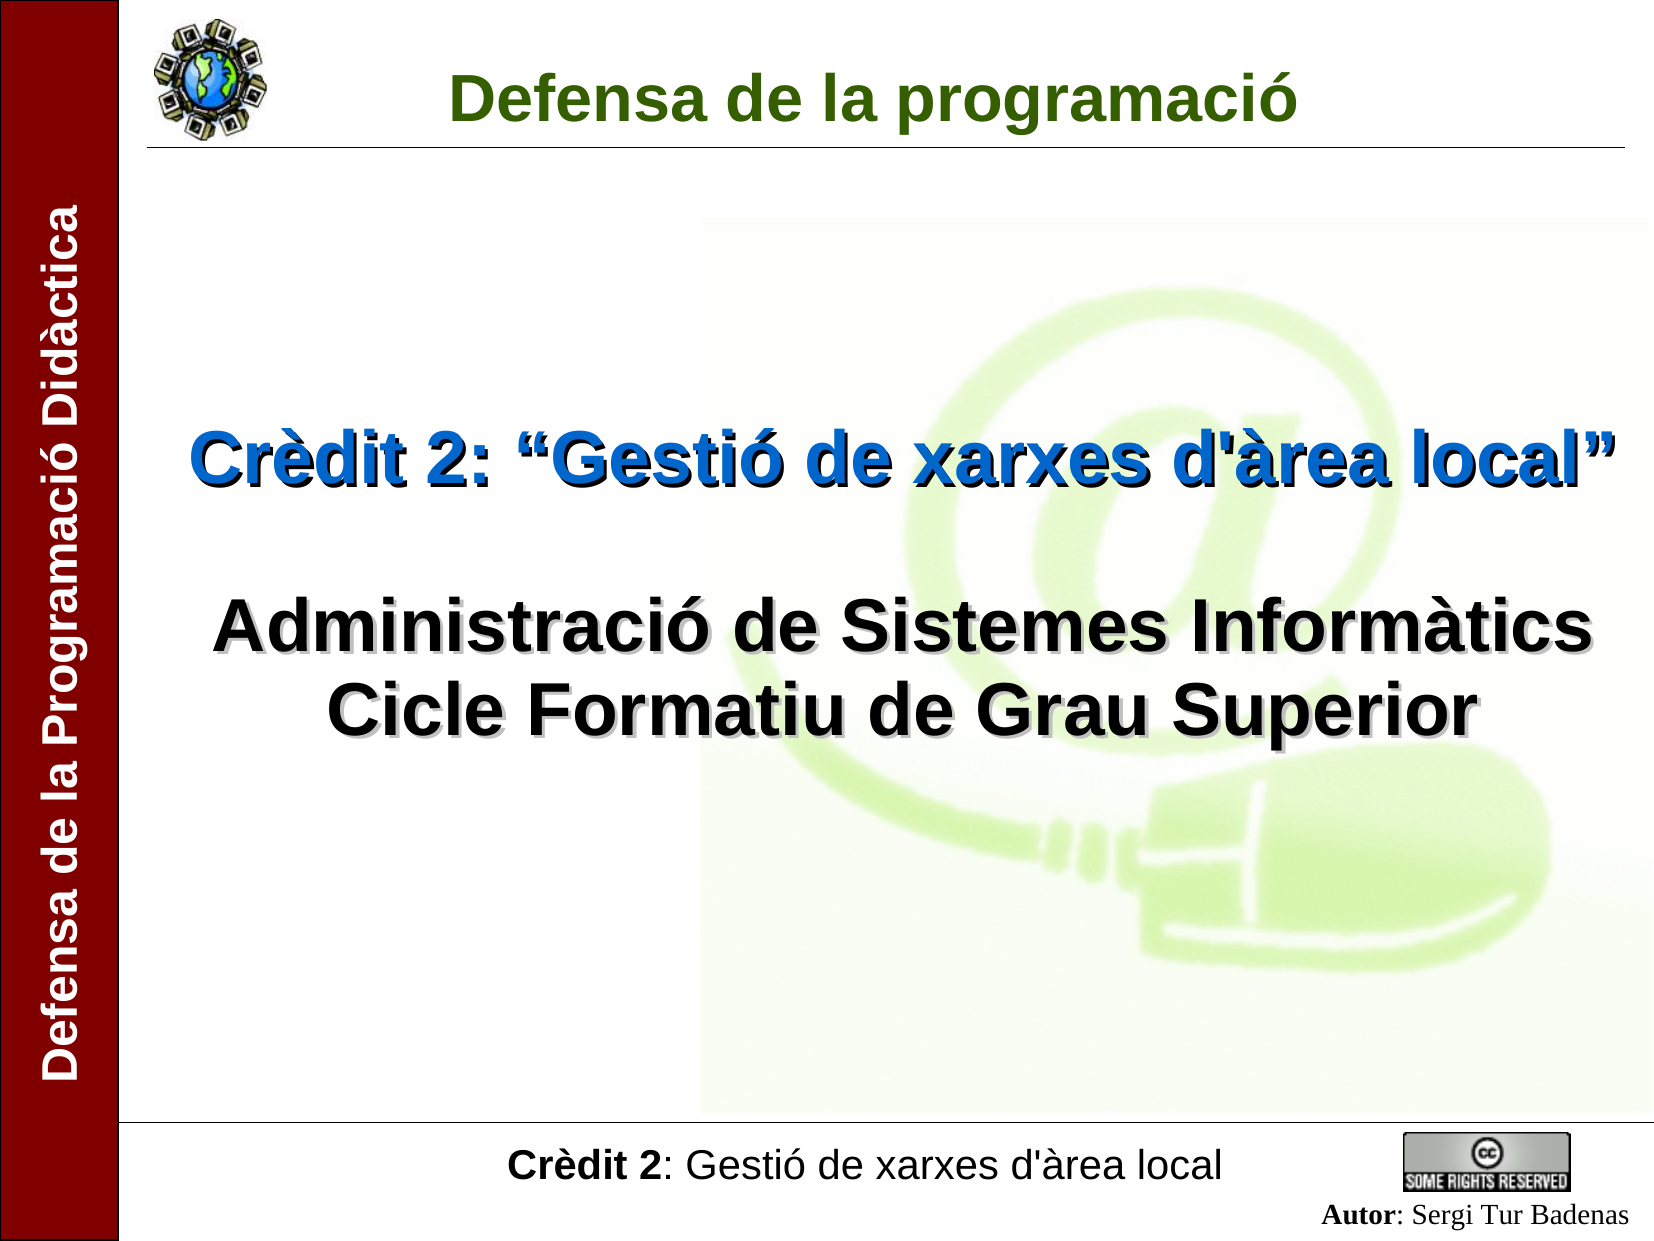

# Defensa de la programació
Crèdit 2: “Gestió de xarxes d'àrea local”
Administració de Sistemes Informàtics
Cicle Formatiu de Grau Superior